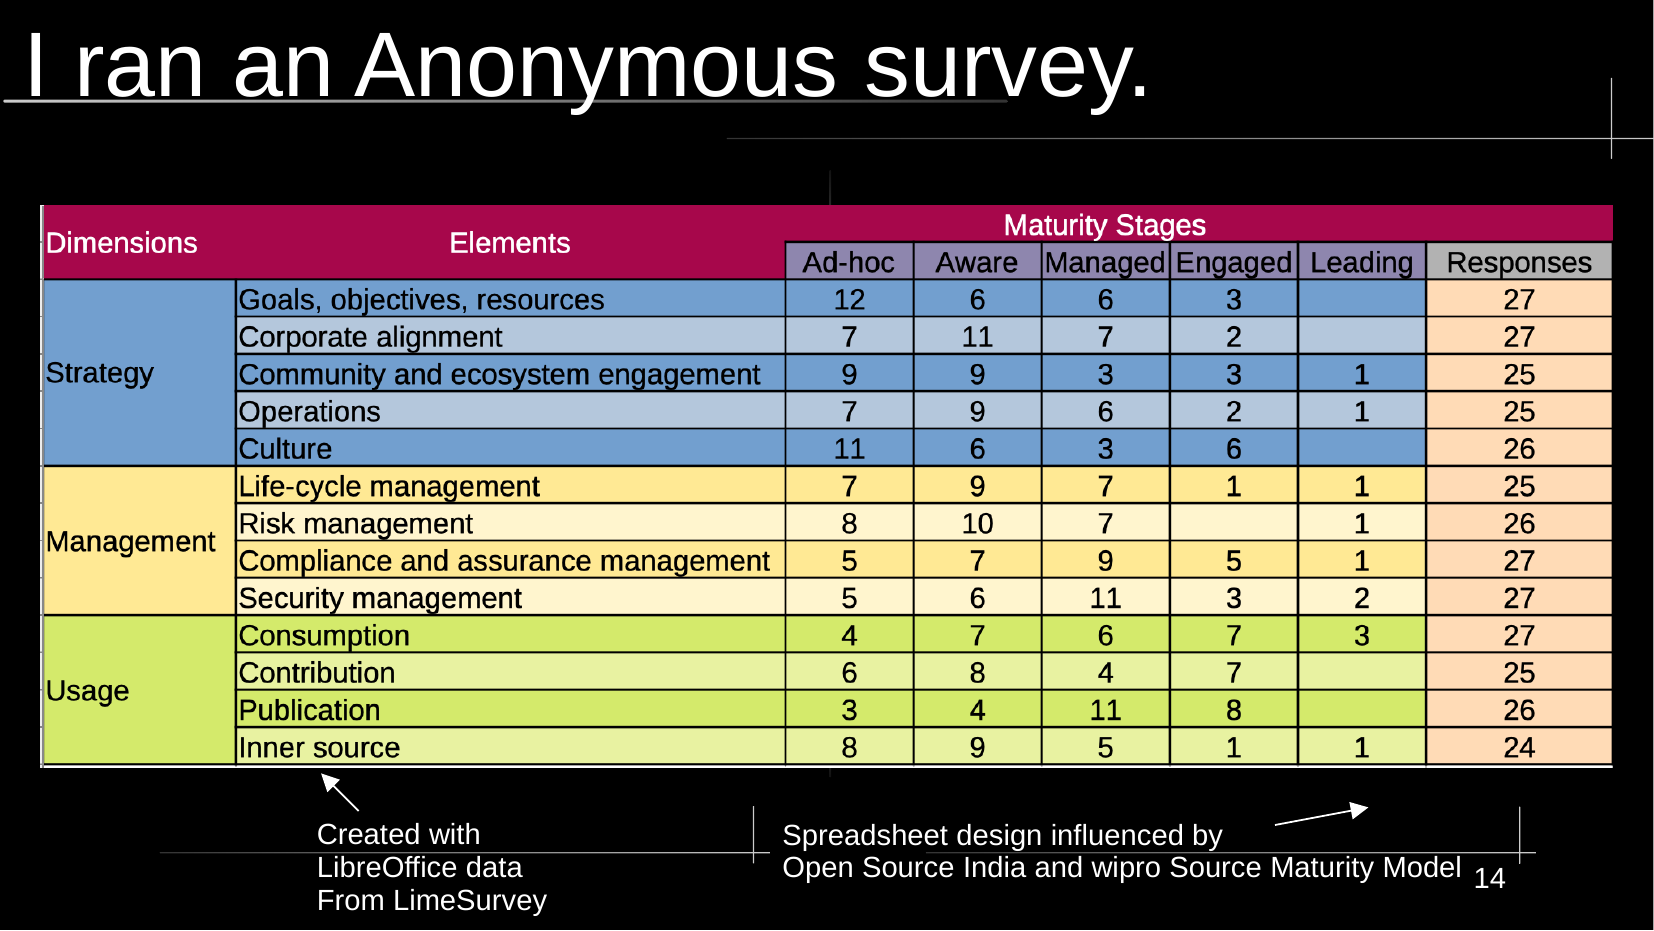

Do you see value in an Open Source Project Office?
# I ran an Anonymous survey.
Created with
LibreOffice data
From LimeSurvey
Spreadsheet design influenced by
Open Source India and wipro Source Maturity Model
14